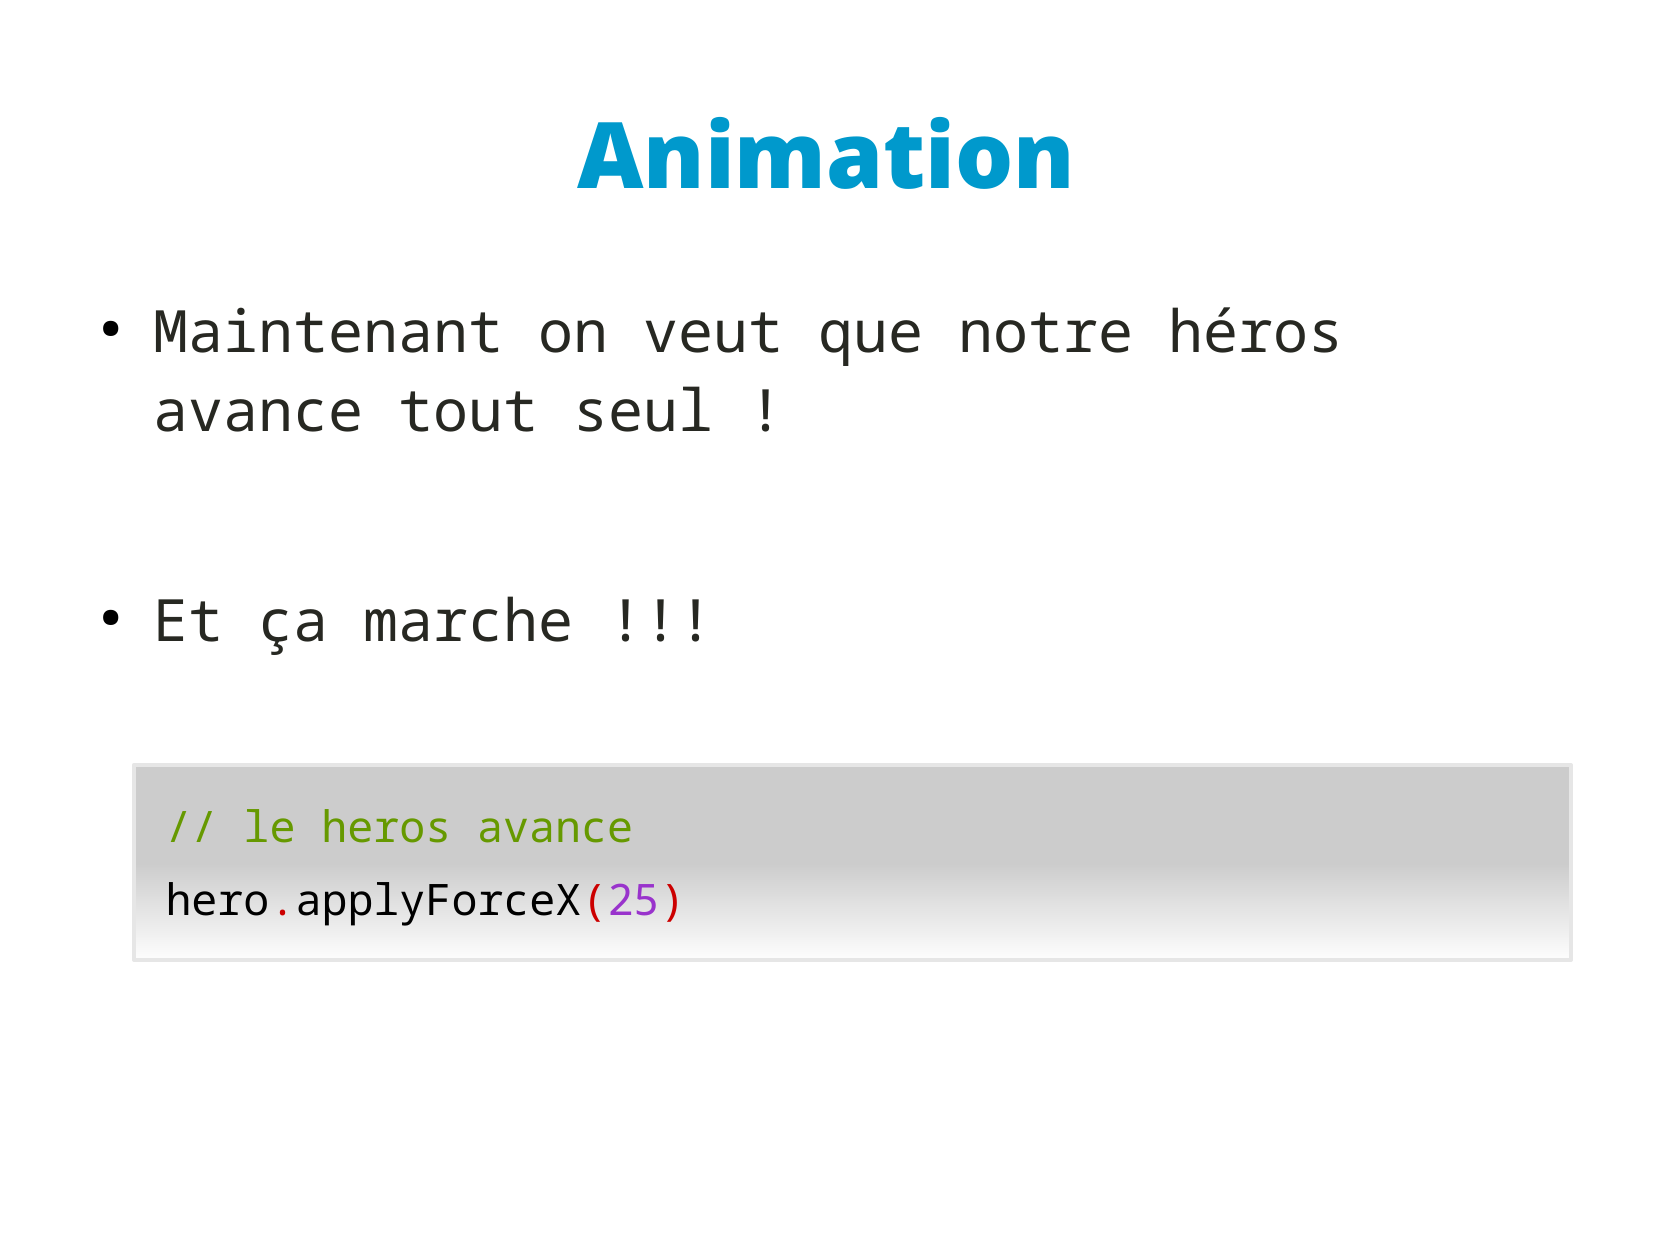

# Animation
Maintenant on veut que notre héros avance tout seul !
Et ça marche !!!
// le heros avance
hero.applyForceX(25)